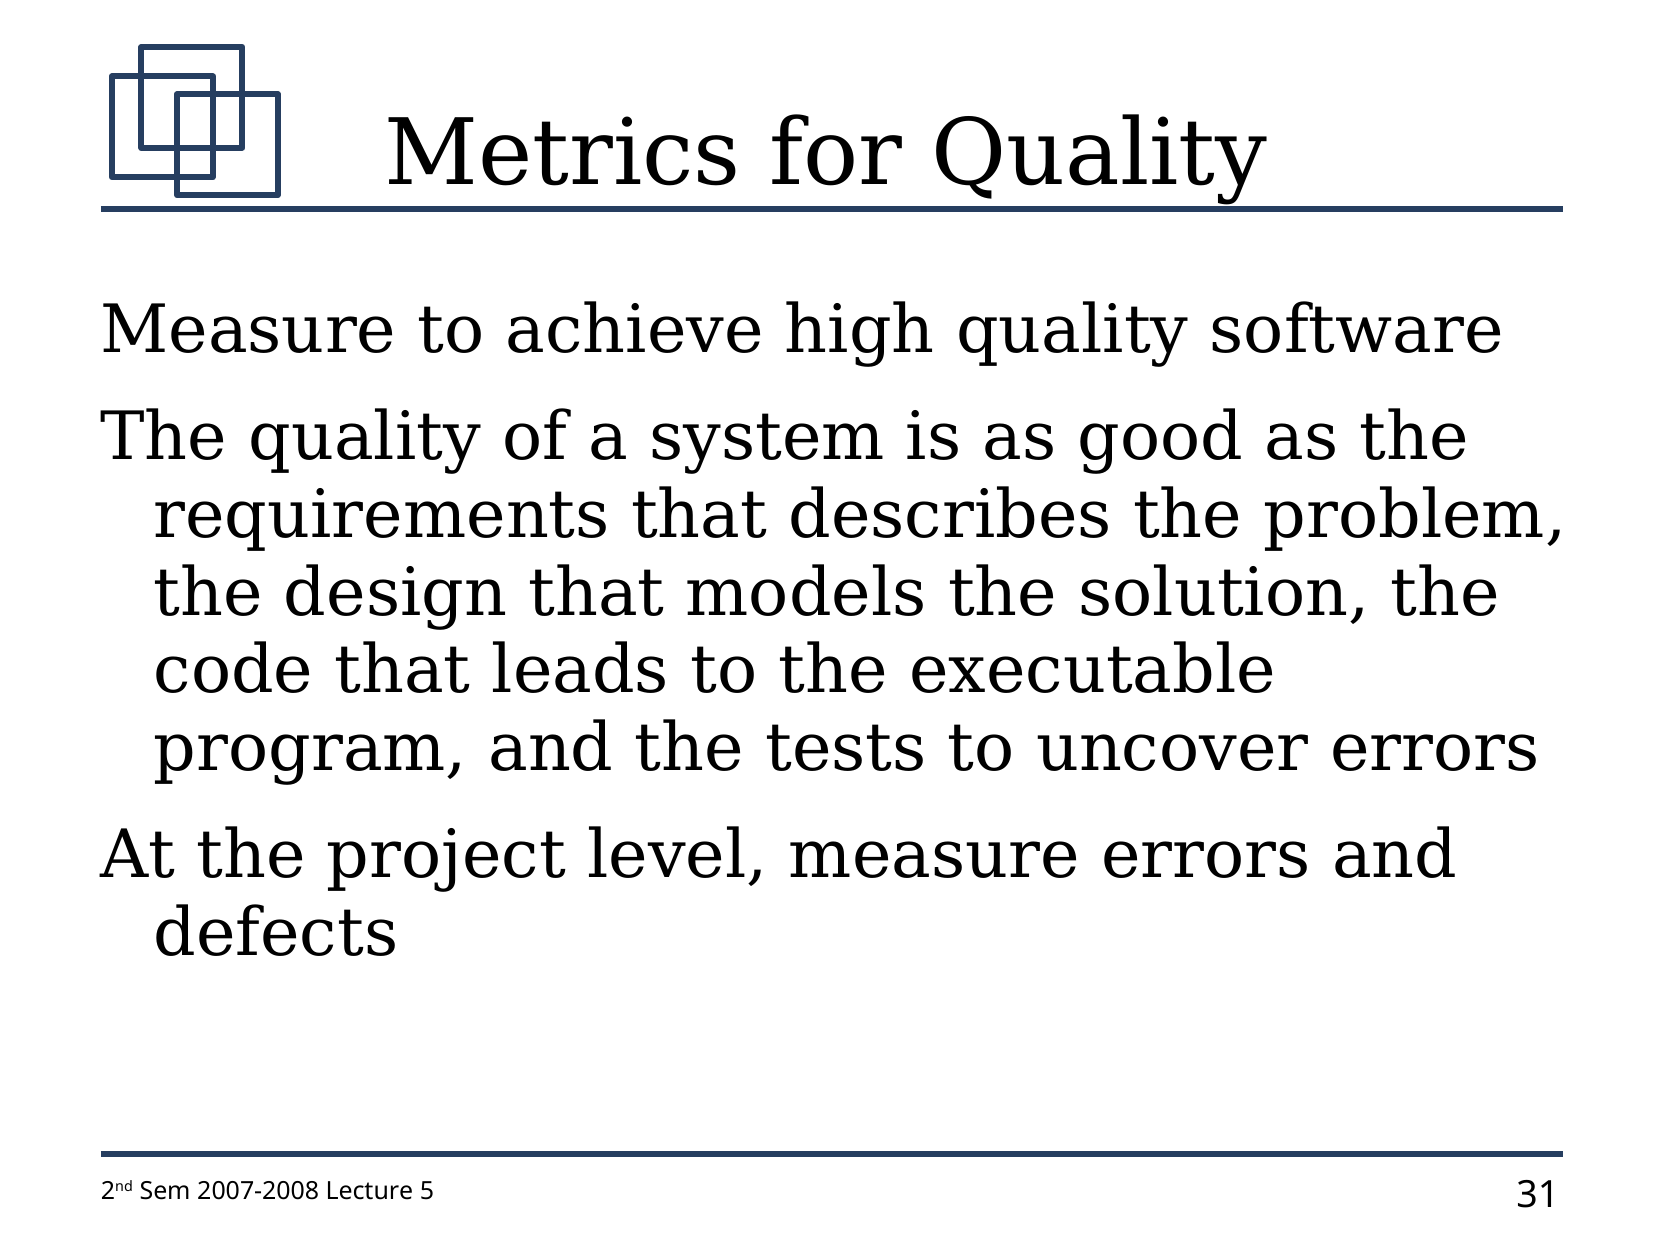

# Metrics for Quality
Measure to achieve high quality software
The quality of a system is as good as the requirements that describes the problem, the design that models the solution, the code that leads to the executable program, and the tests to uncover errors
At the project level, measure errors and defects